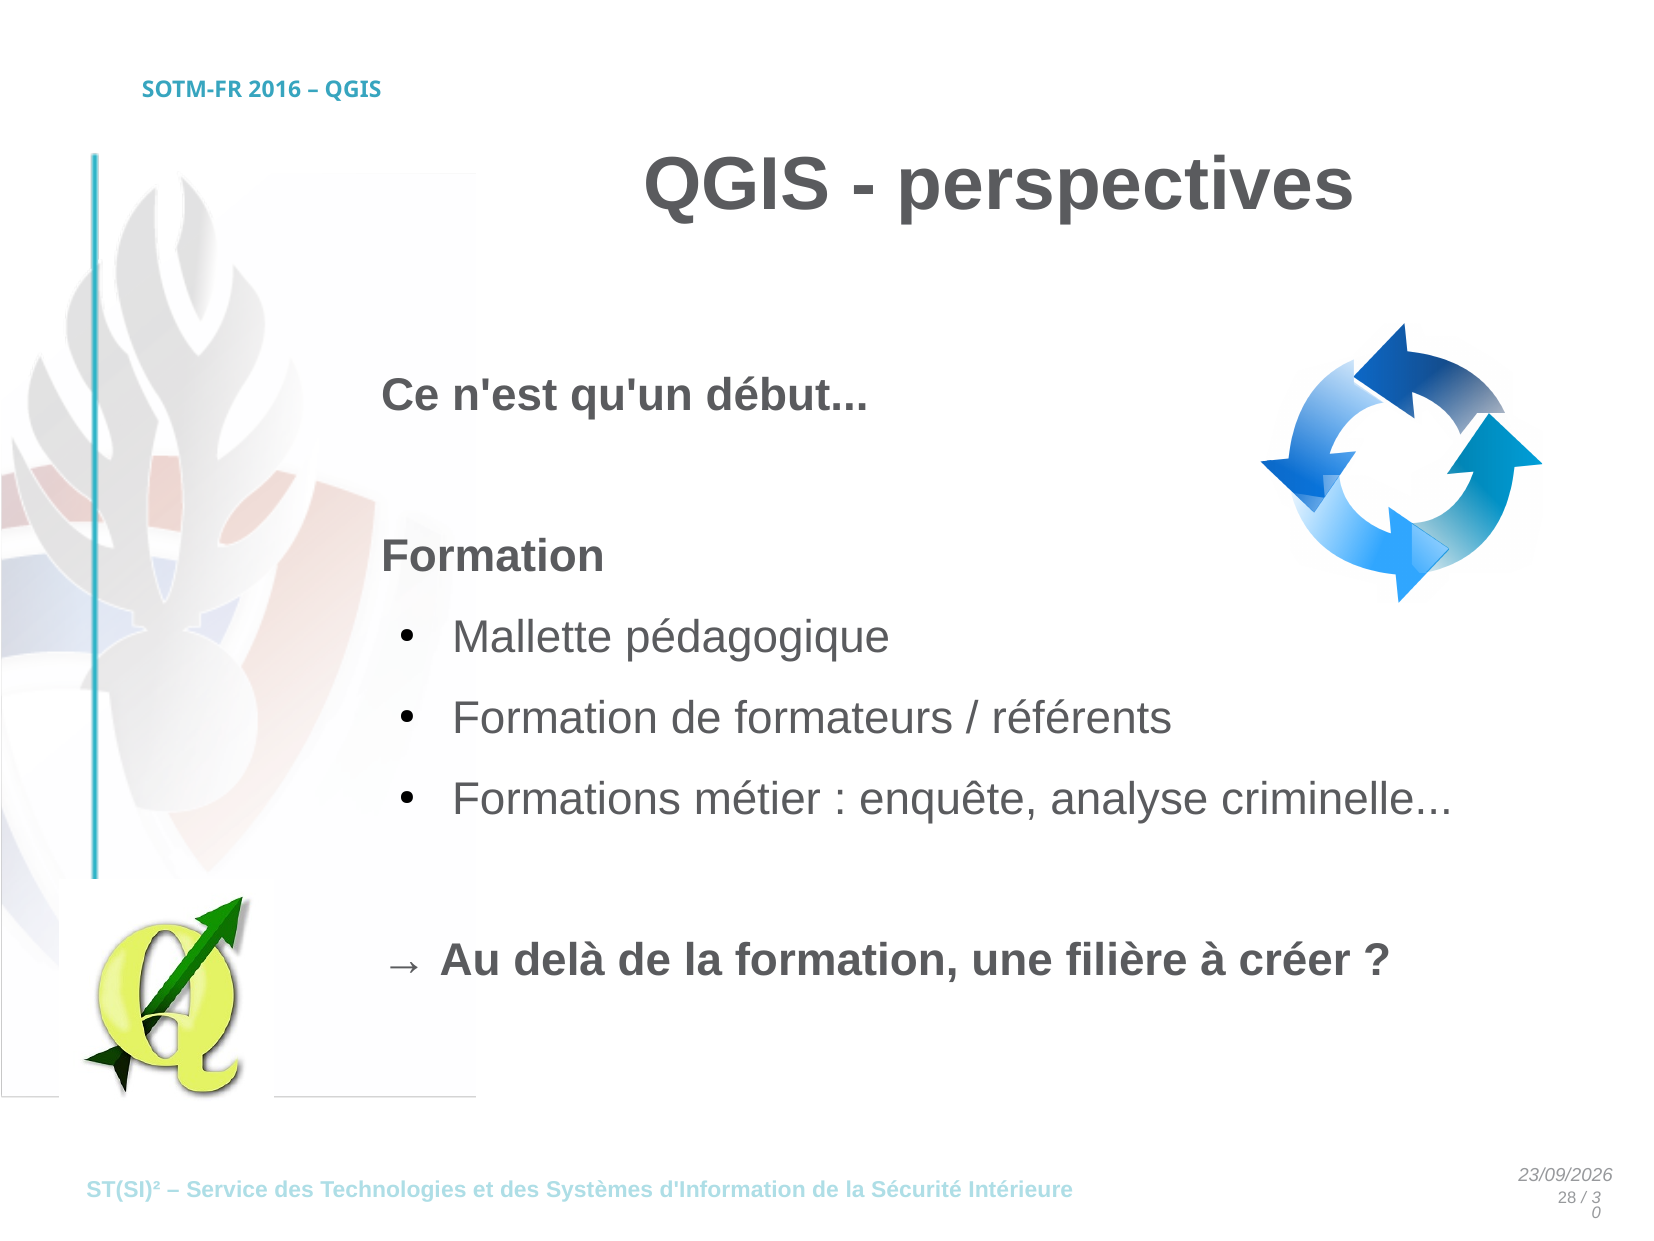

# SOTM-FR 2016 – QGIS
QGIS - perspectives
Ce n'est qu'un début...
Formation
Mallette pédagogique
Formation de formateurs / référents
Formations métier : enquête, analyse criminelle...
→ Au delà de la formation, une filière à créer ?